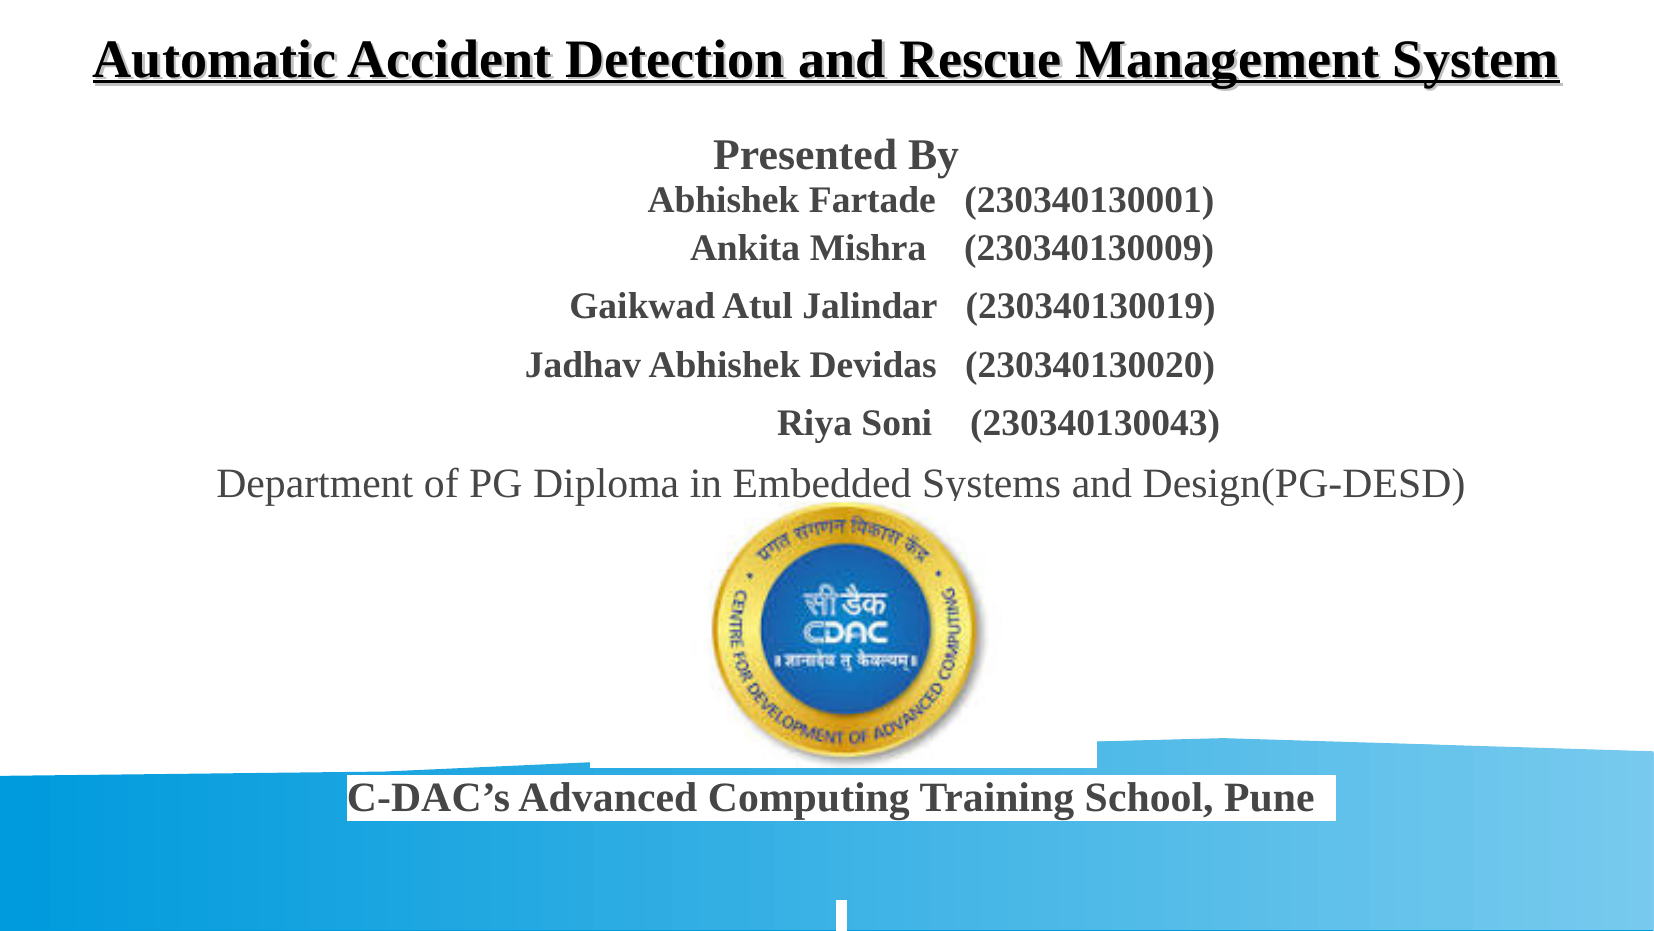

Presented By
 Abhishek Fartade (230340130001)
			Ankita Mishra (230340130009)
	 Gaikwad Atul Jalindar (230340130019)
 Jadhav Abhishek Devidas (230340130020)
				 Riya Soni (230340130043)
Department of PG Diploma in Embedded Systems and Design(PG-DESD)
C-DAC’s Advanced Computing Training School, Pune
# Automatic Accident Detection and Rescue Management System